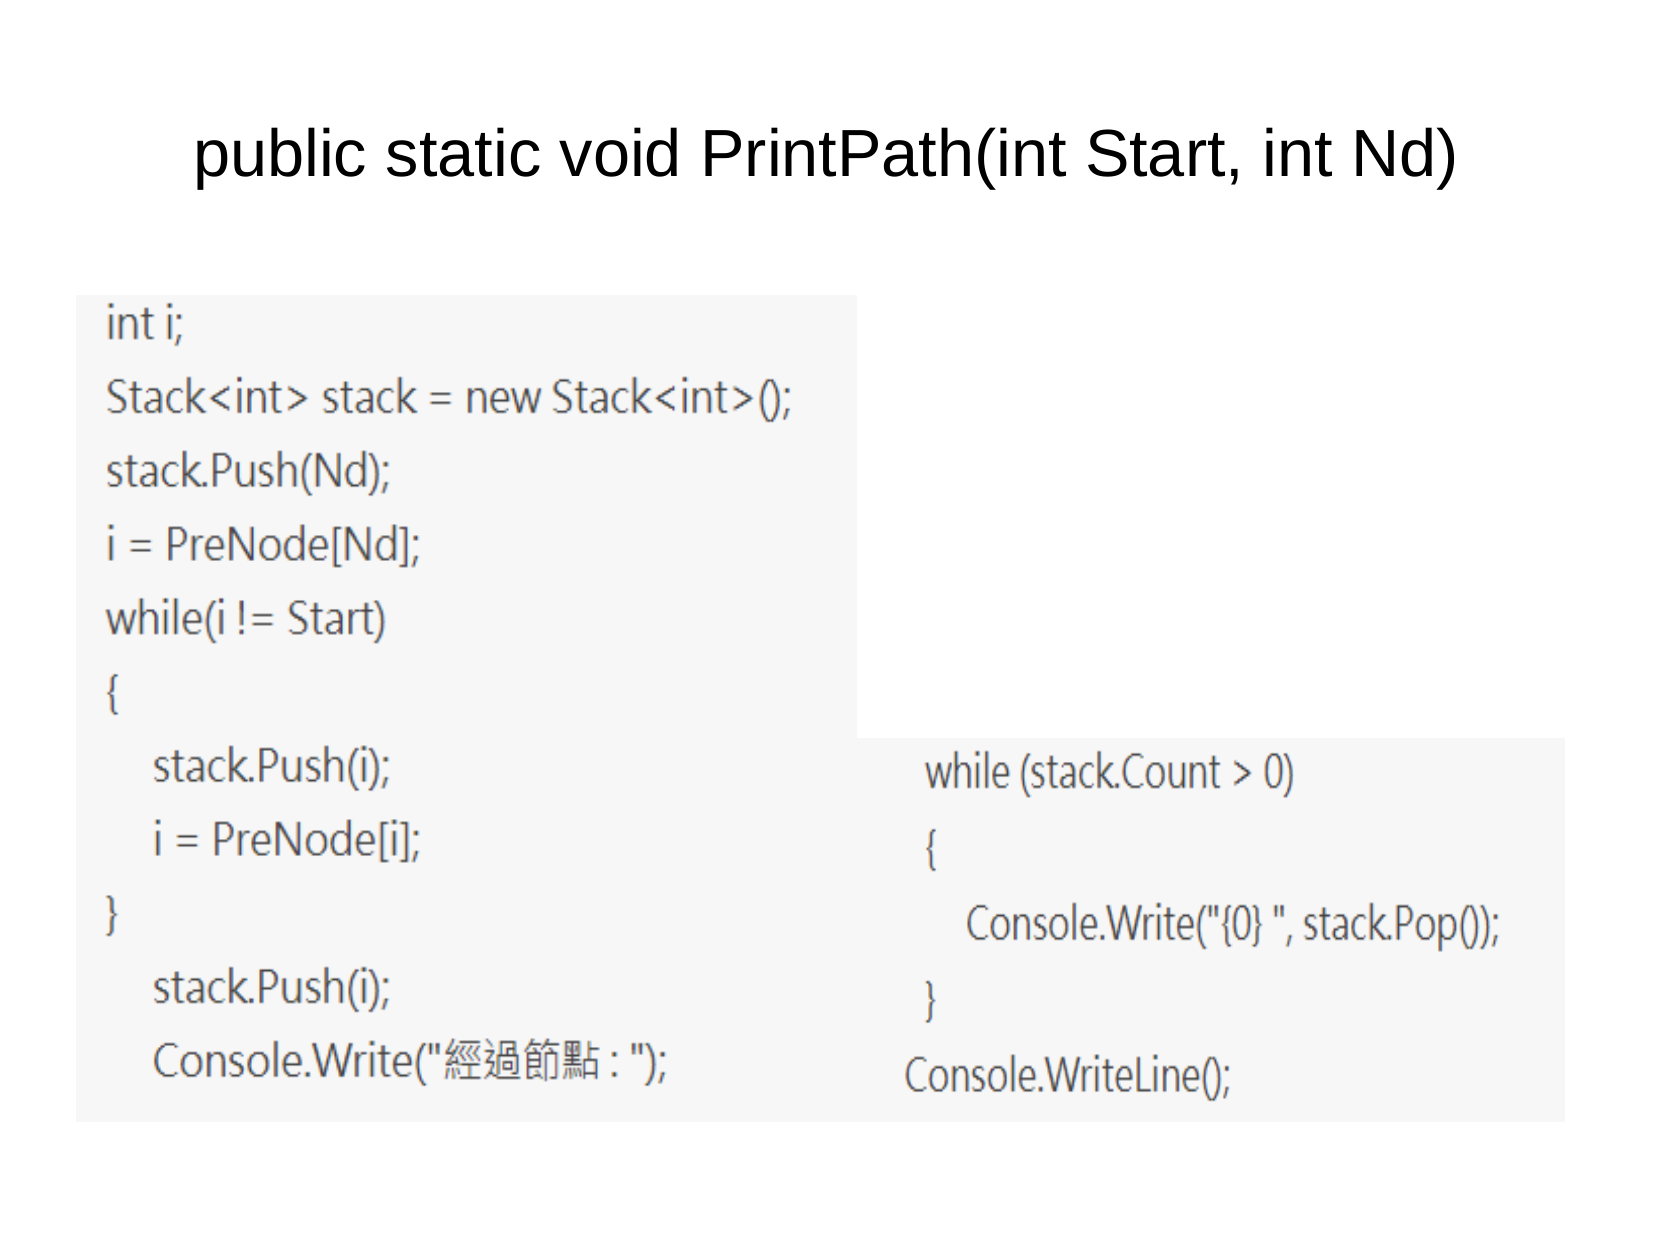

# public static void PrintPath(int Start, int Nd)